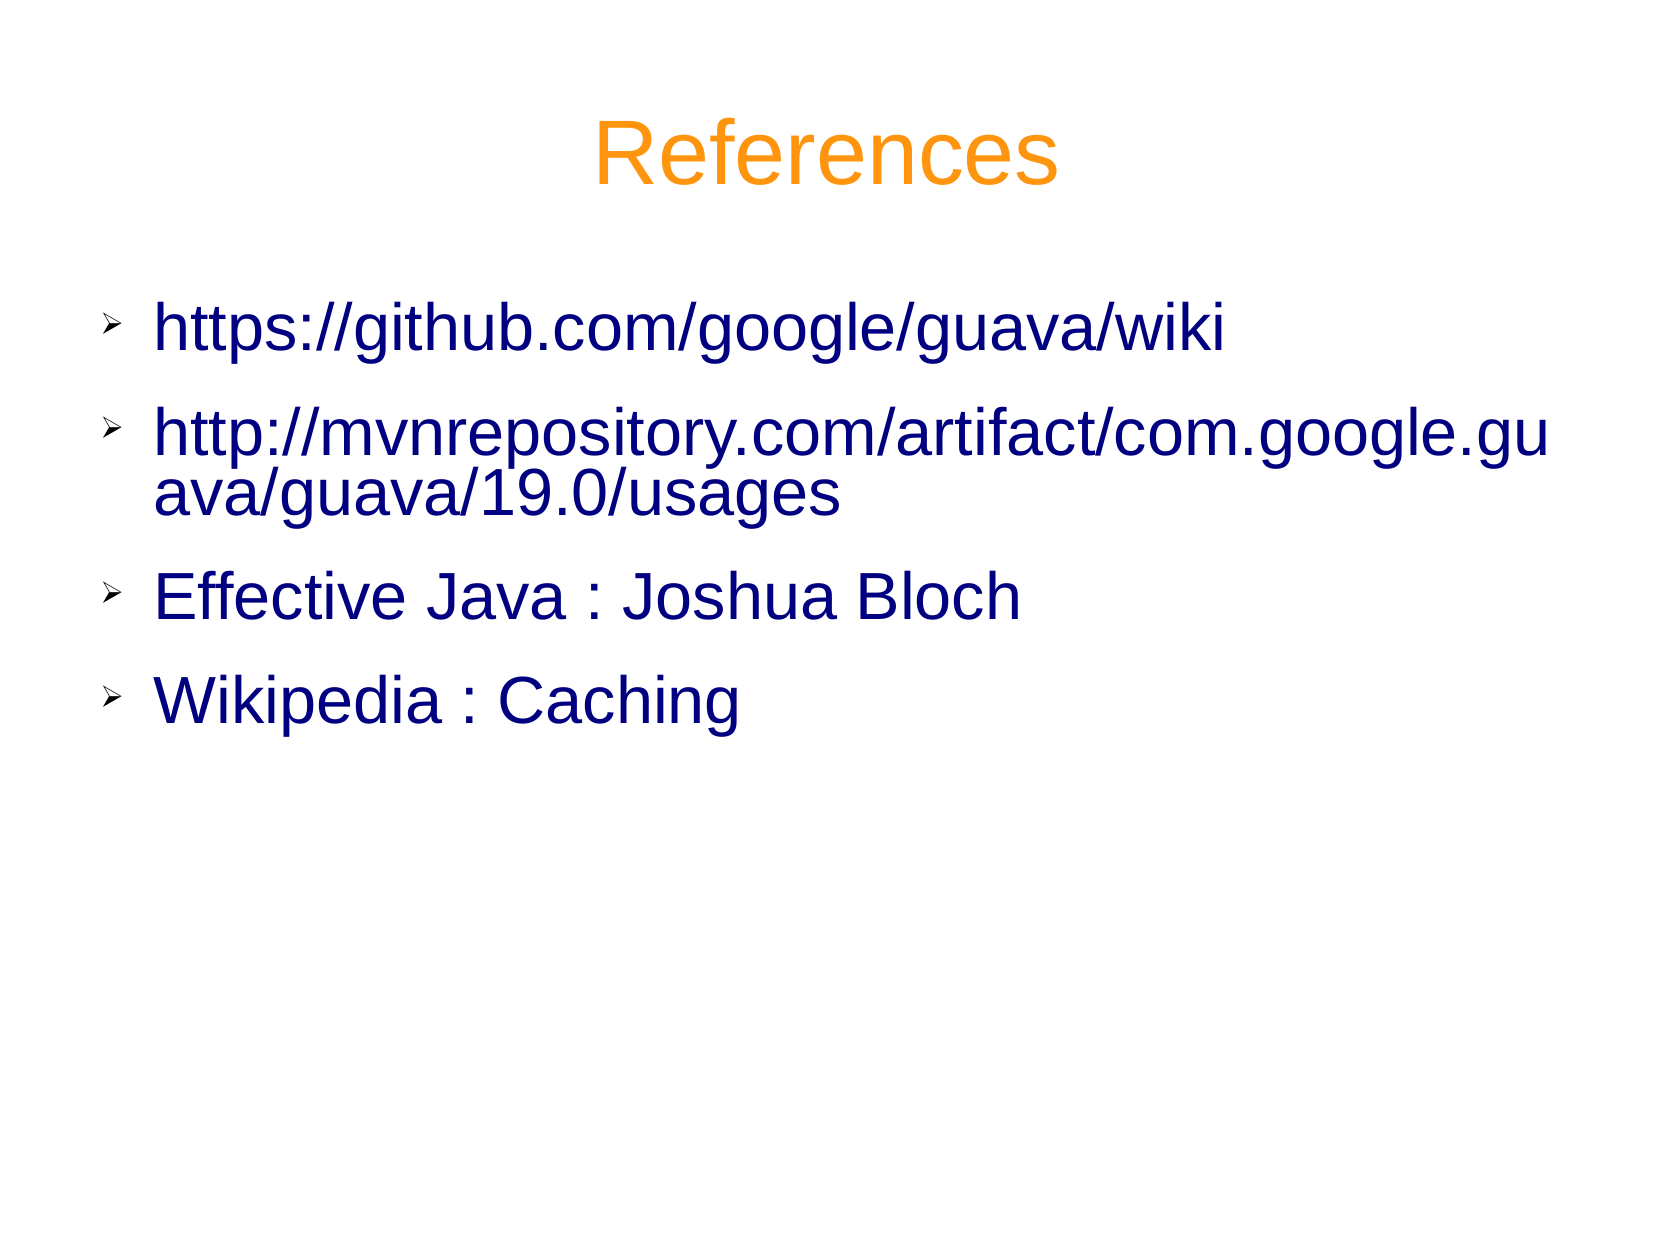

# References
https://github.com/google/guava/wiki
http://mvnrepository.com/artifact/com.google.guava/guava/19.0/usages
Effective Java : Joshua Bloch
Wikipedia : Caching